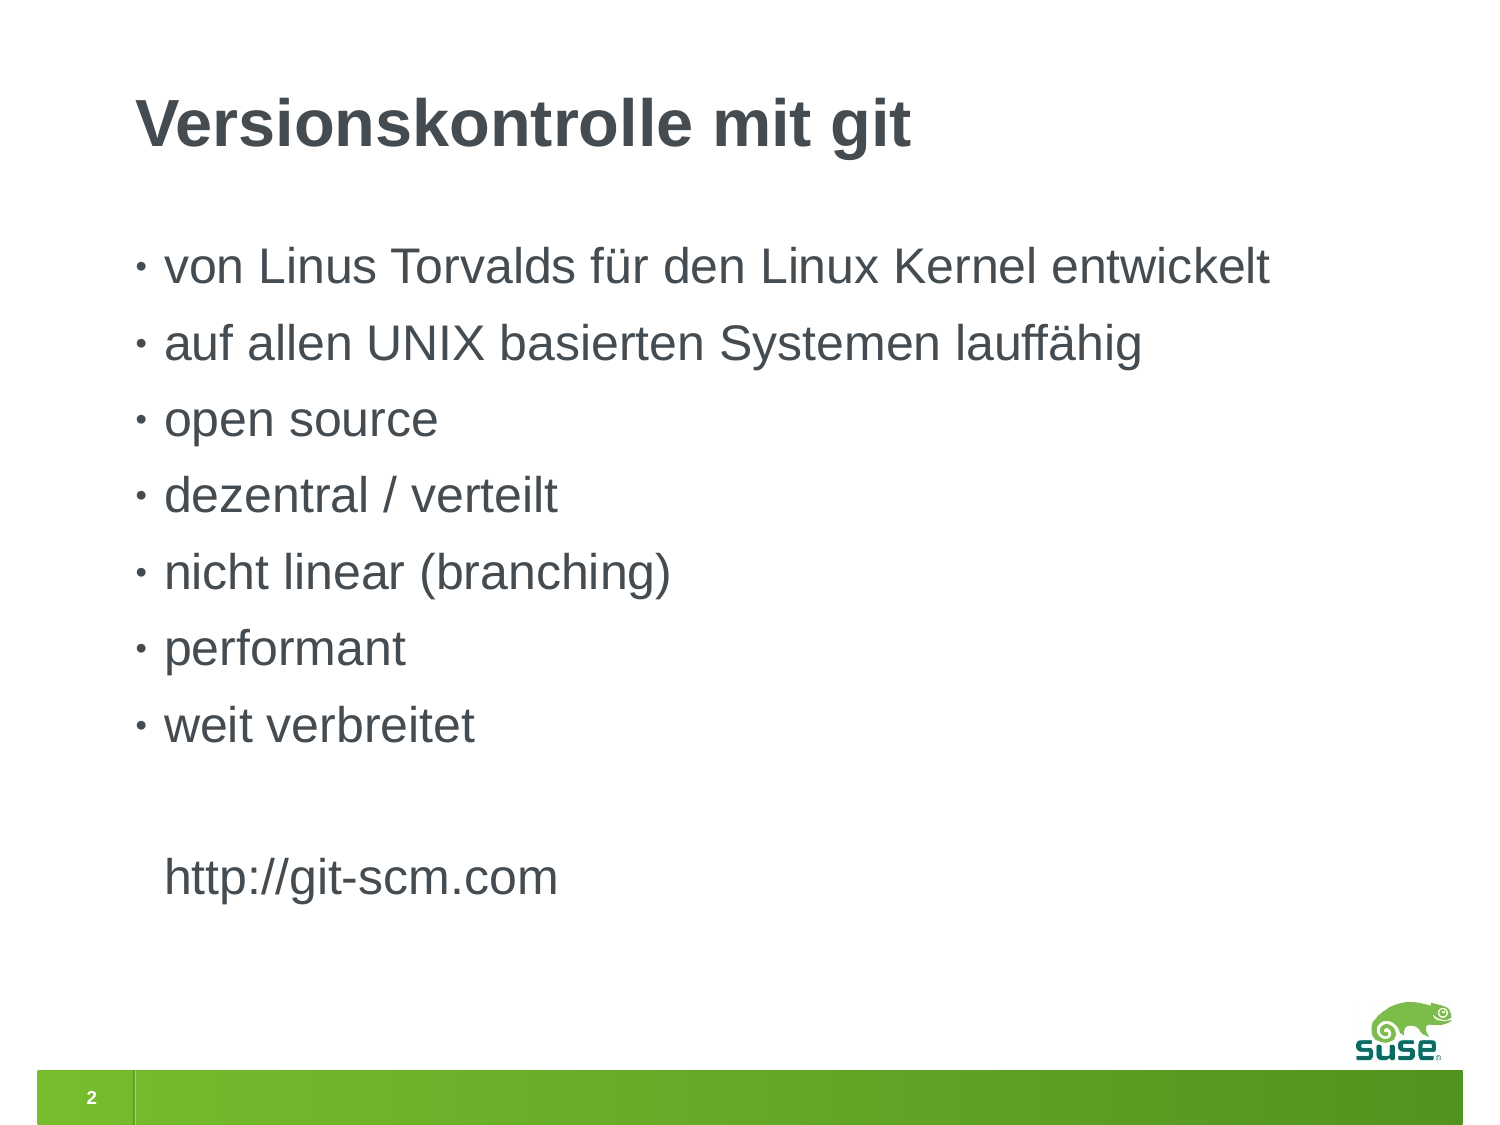

# Versionskontrolle mit git
von Linus Torvalds für den Linux Kernel entwickelt
auf allen UNIX basierten Systemen lauffähig
open source
dezentral / verteilt
nicht linear (branching)
performant
weit verbreitet
http://git-scm.com